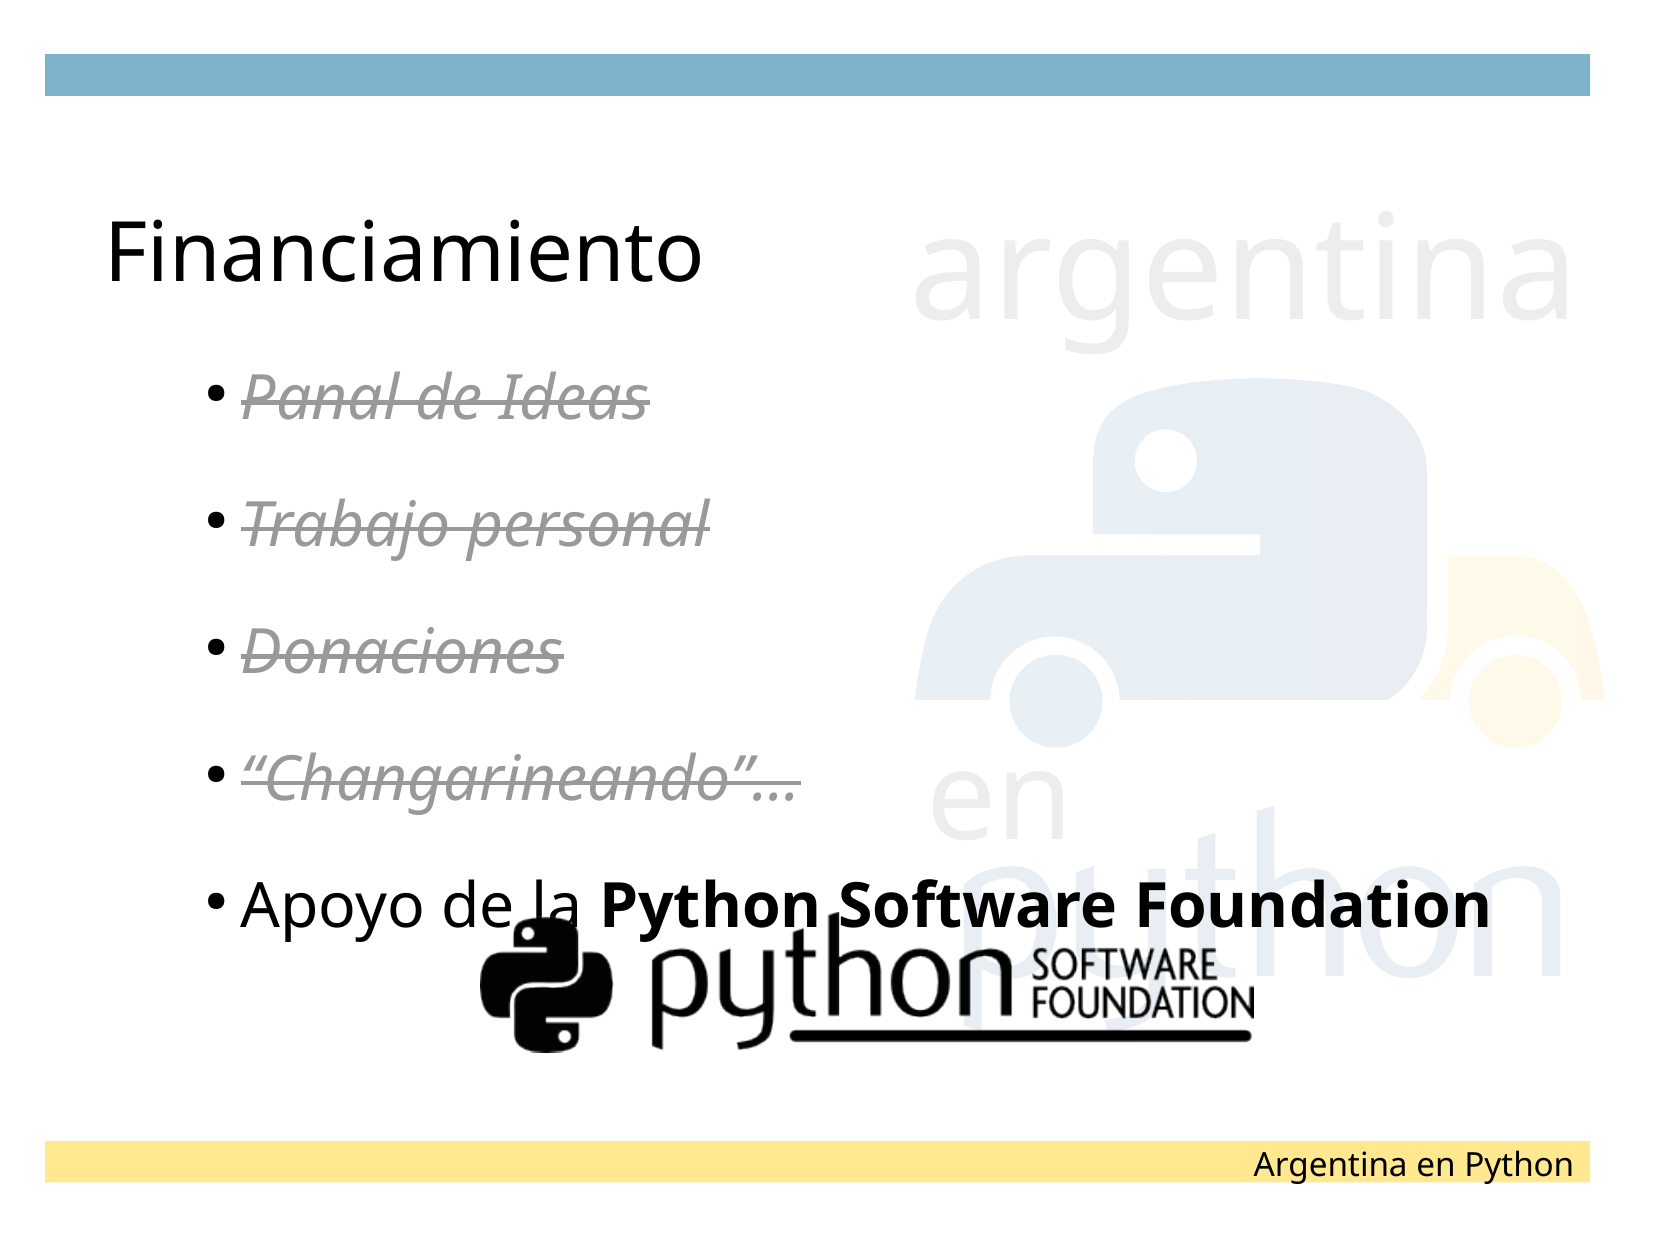

Financiamiento
Panal de Ideas
Trabajo personal
Donaciones
“Changarineando”...
Apoyo de la Python Software Foundation
Argentina en Python